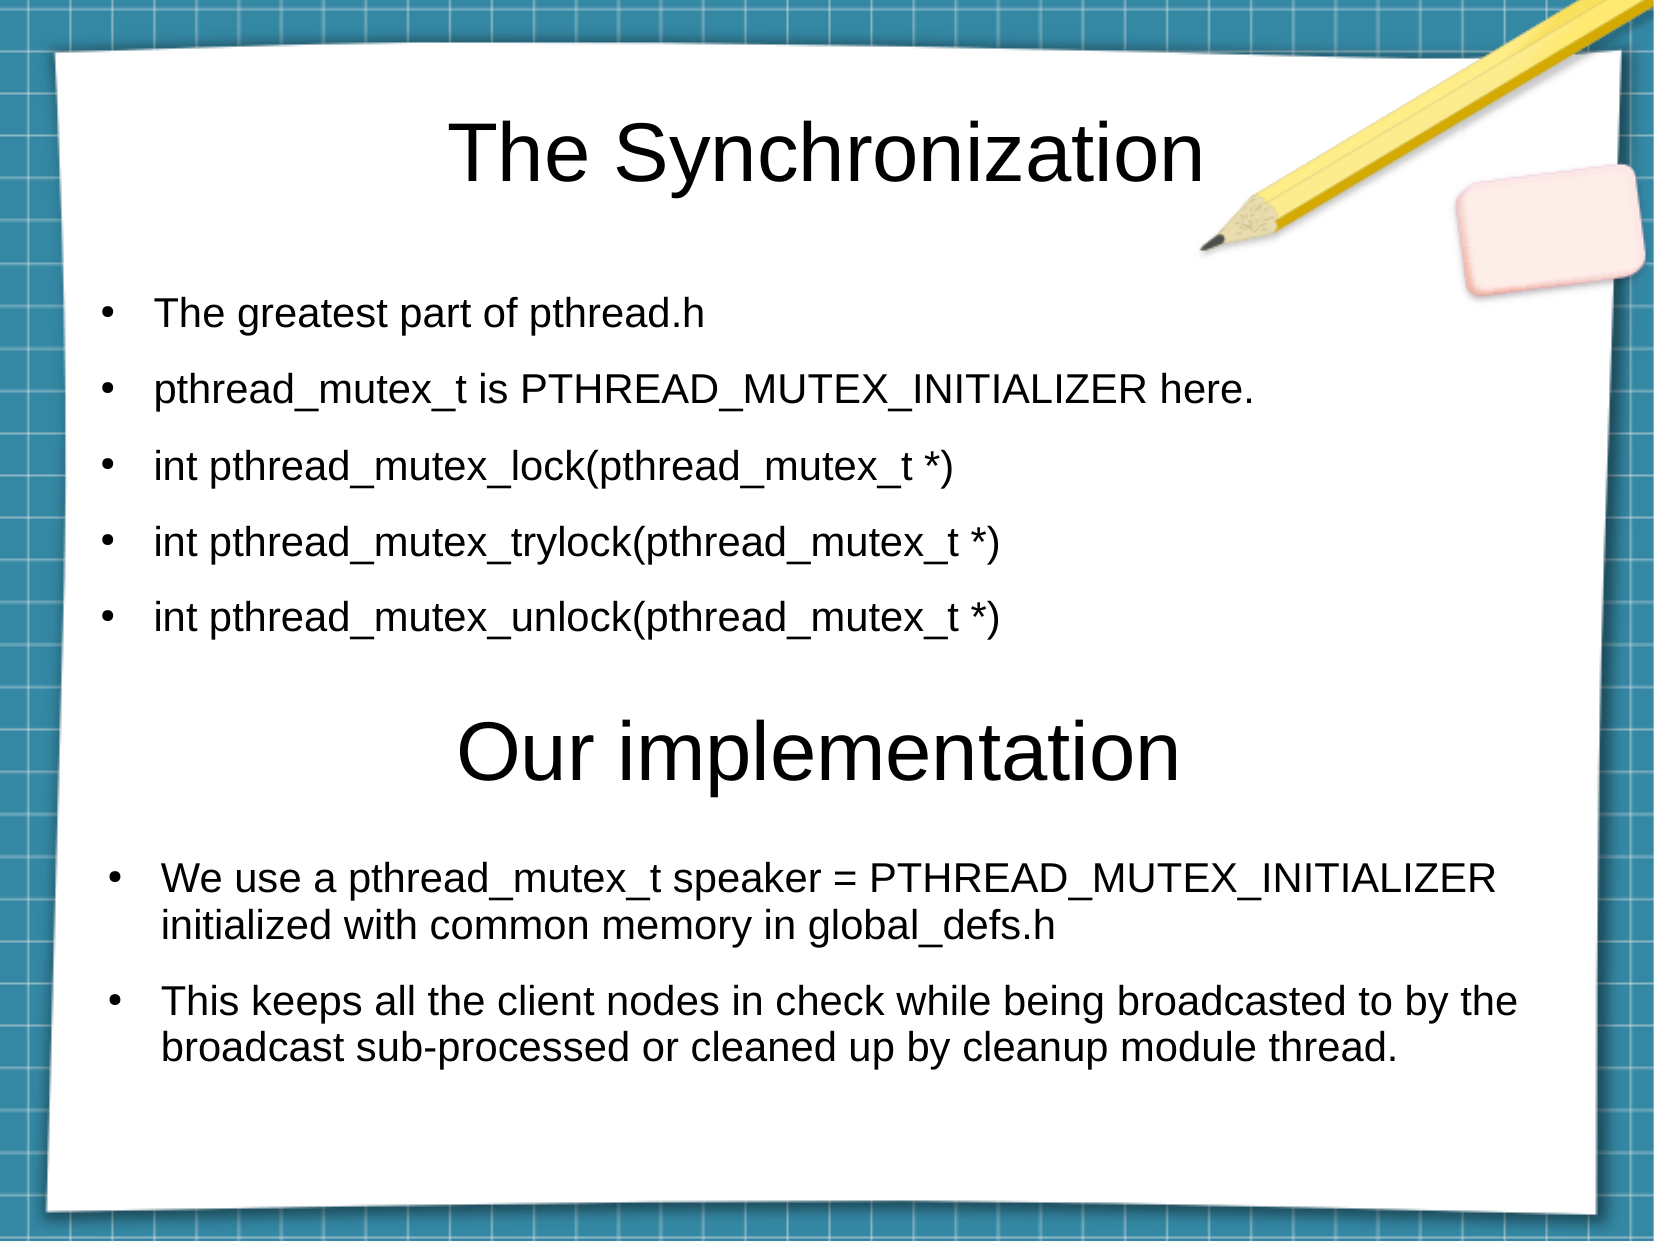

# The Synchronization
The greatest part of pthread.h
pthread_mutex_t is PTHREAD_MUTEX_INITIALIZER here.
int pthread_mutex_lock(pthread_mutex_t *)
int pthread_mutex_trylock(pthread_mutex_t *)
int pthread_mutex_unlock(pthread_mutex_t *)
Our implementation
We use a pthread_mutex_t speaker = PTHREAD_MUTEX_INITIALIZER initialized with common memory in global_defs.h
This keeps all the client nodes in check while being broadcasted to by the broadcast sub-processed or cleaned up by cleanup module thread.